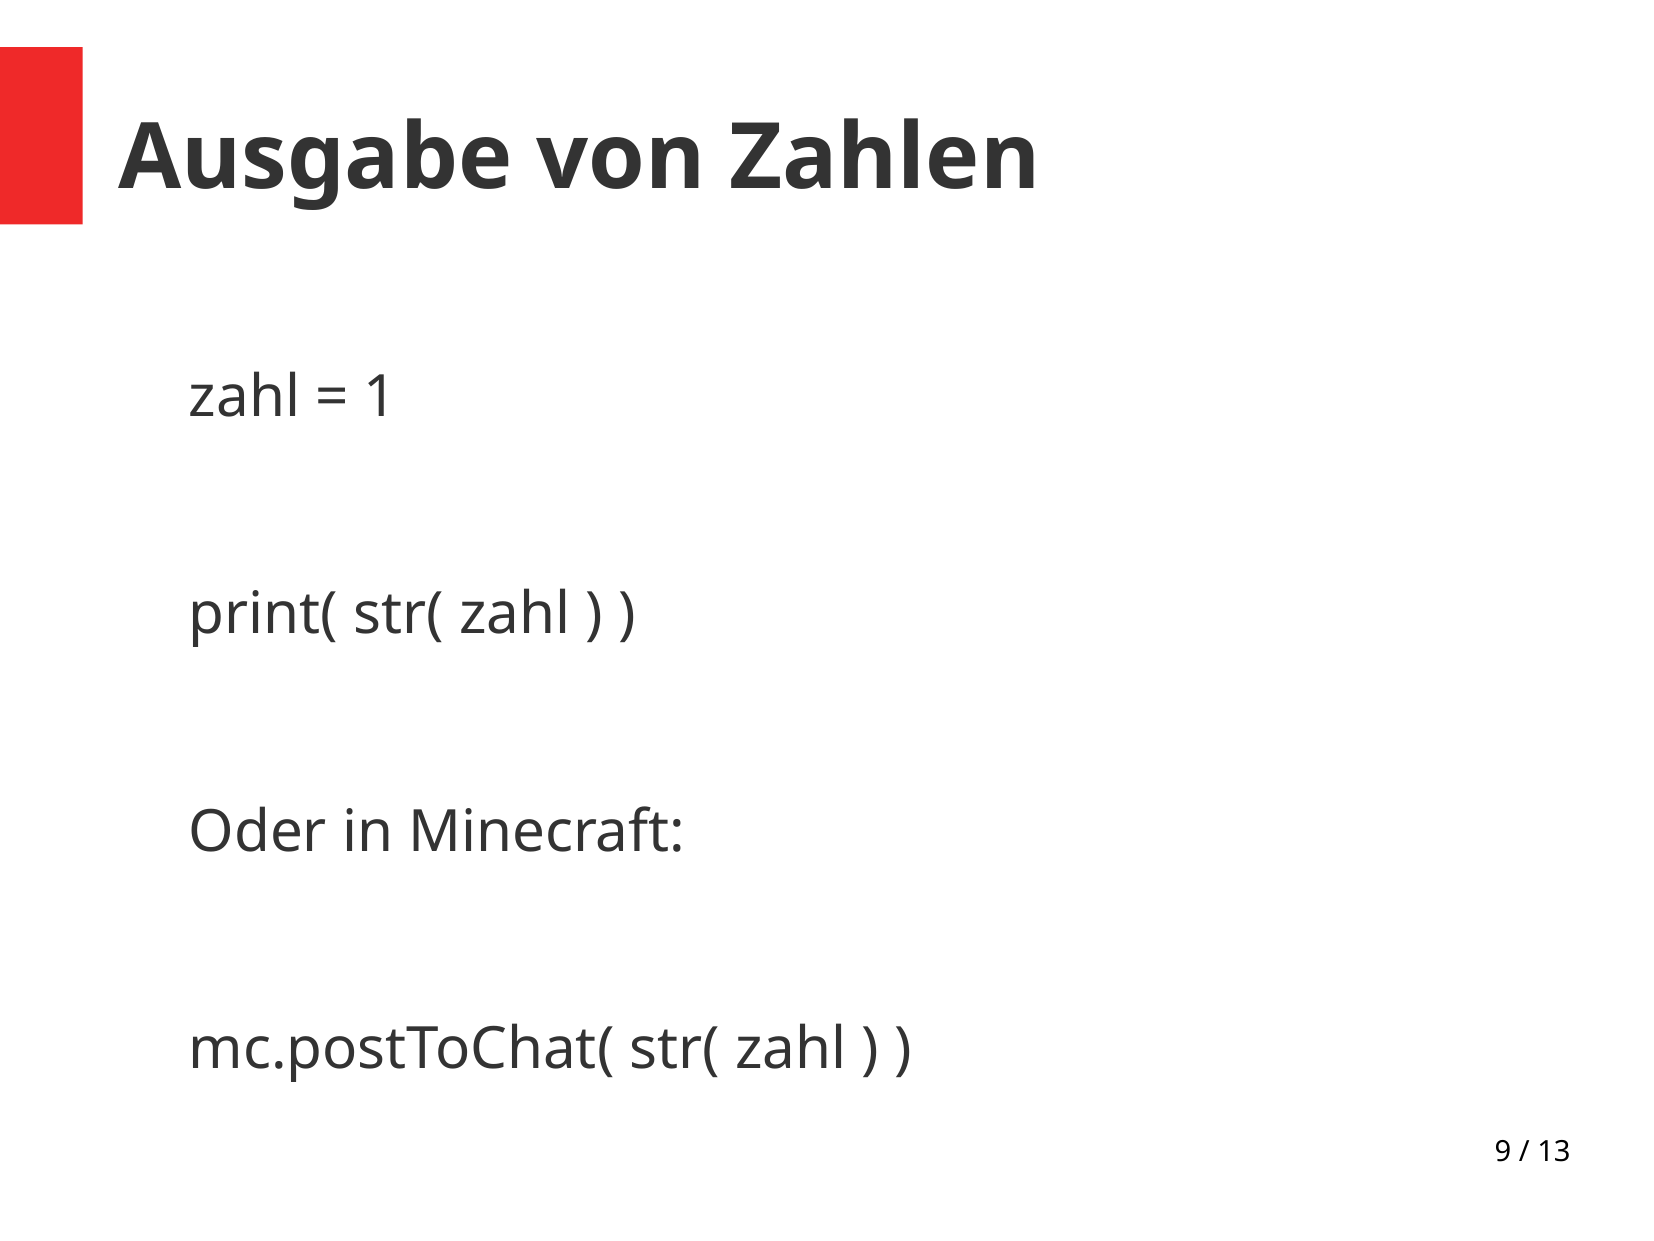

# Ausgabe von Zahlen
zahl = 1
print( str( zahl ) )
Oder in Minecraft:
mc.postToChat( str( zahl ) )
9